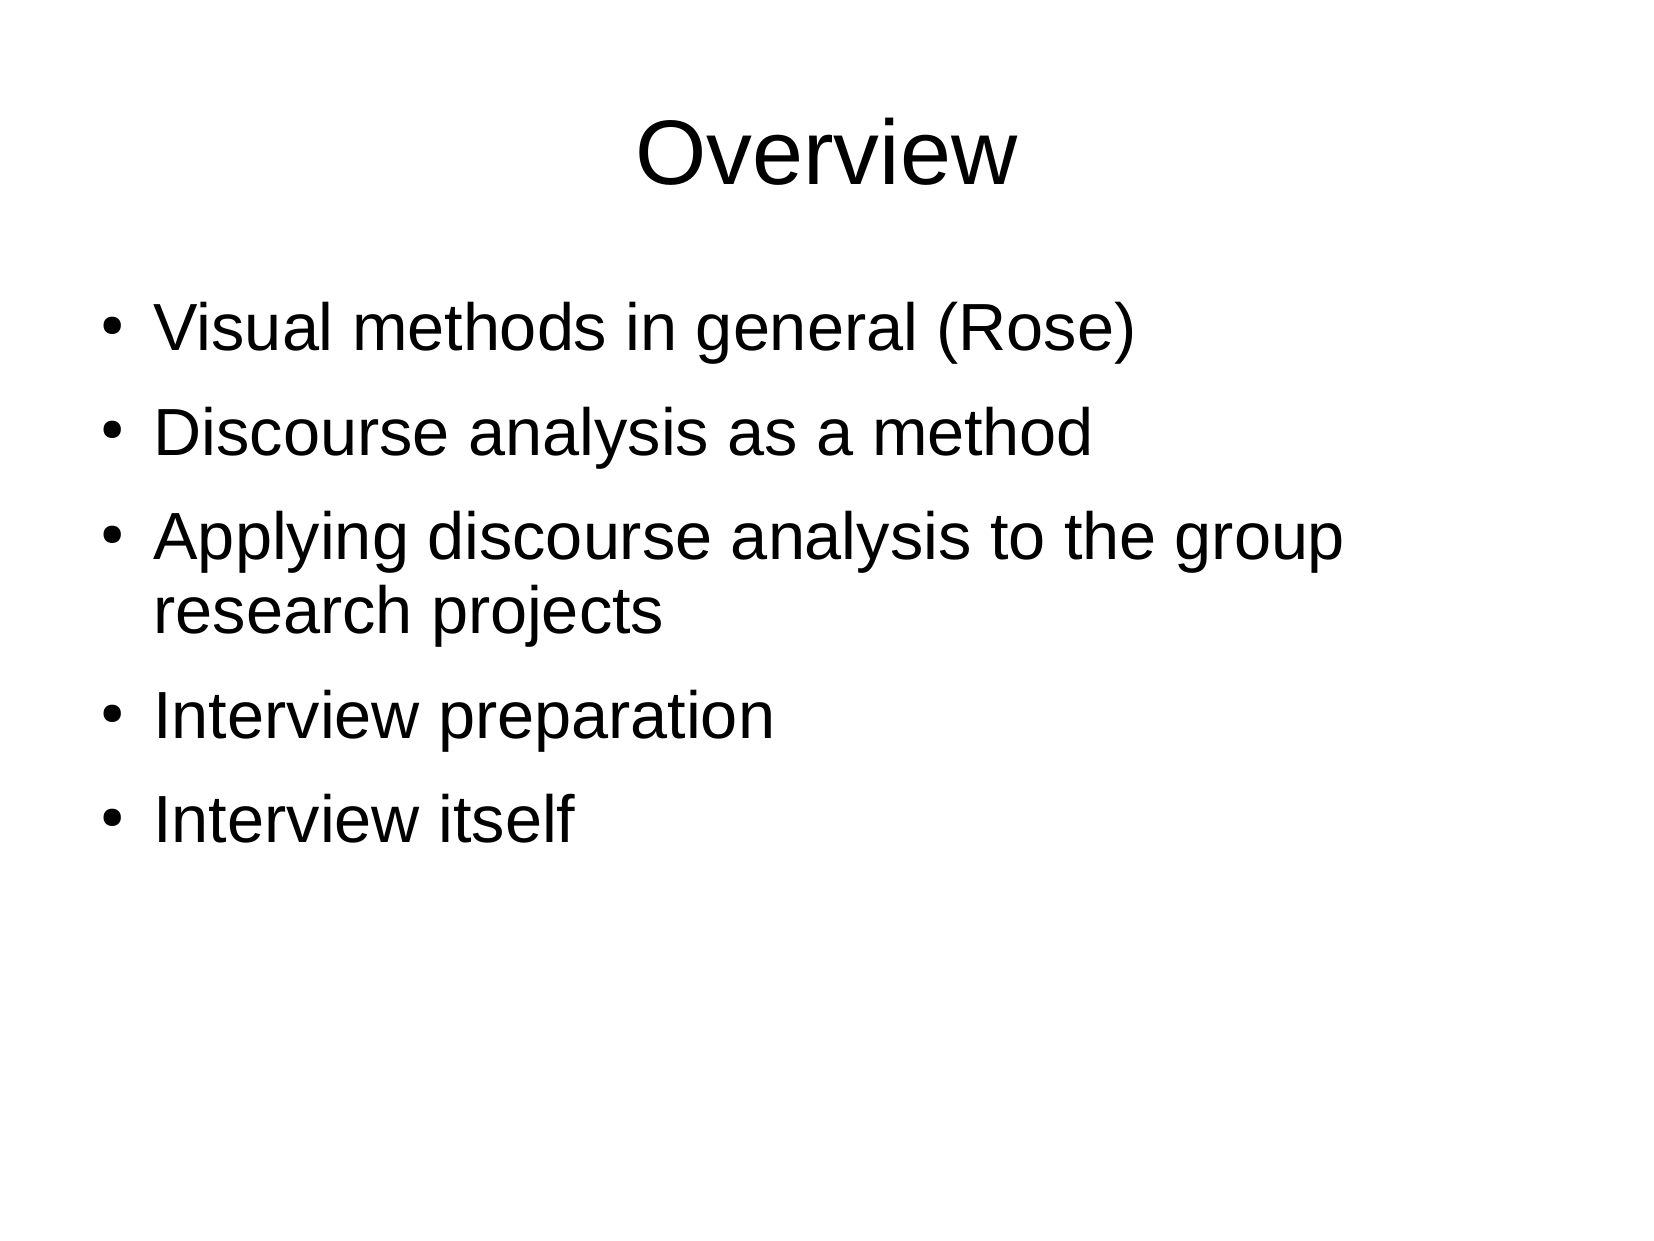

# Overview
Visual methods in general (Rose)
Discourse analysis as a method
Applying discourse analysis to the group research projects
Interview preparation
Interview itself